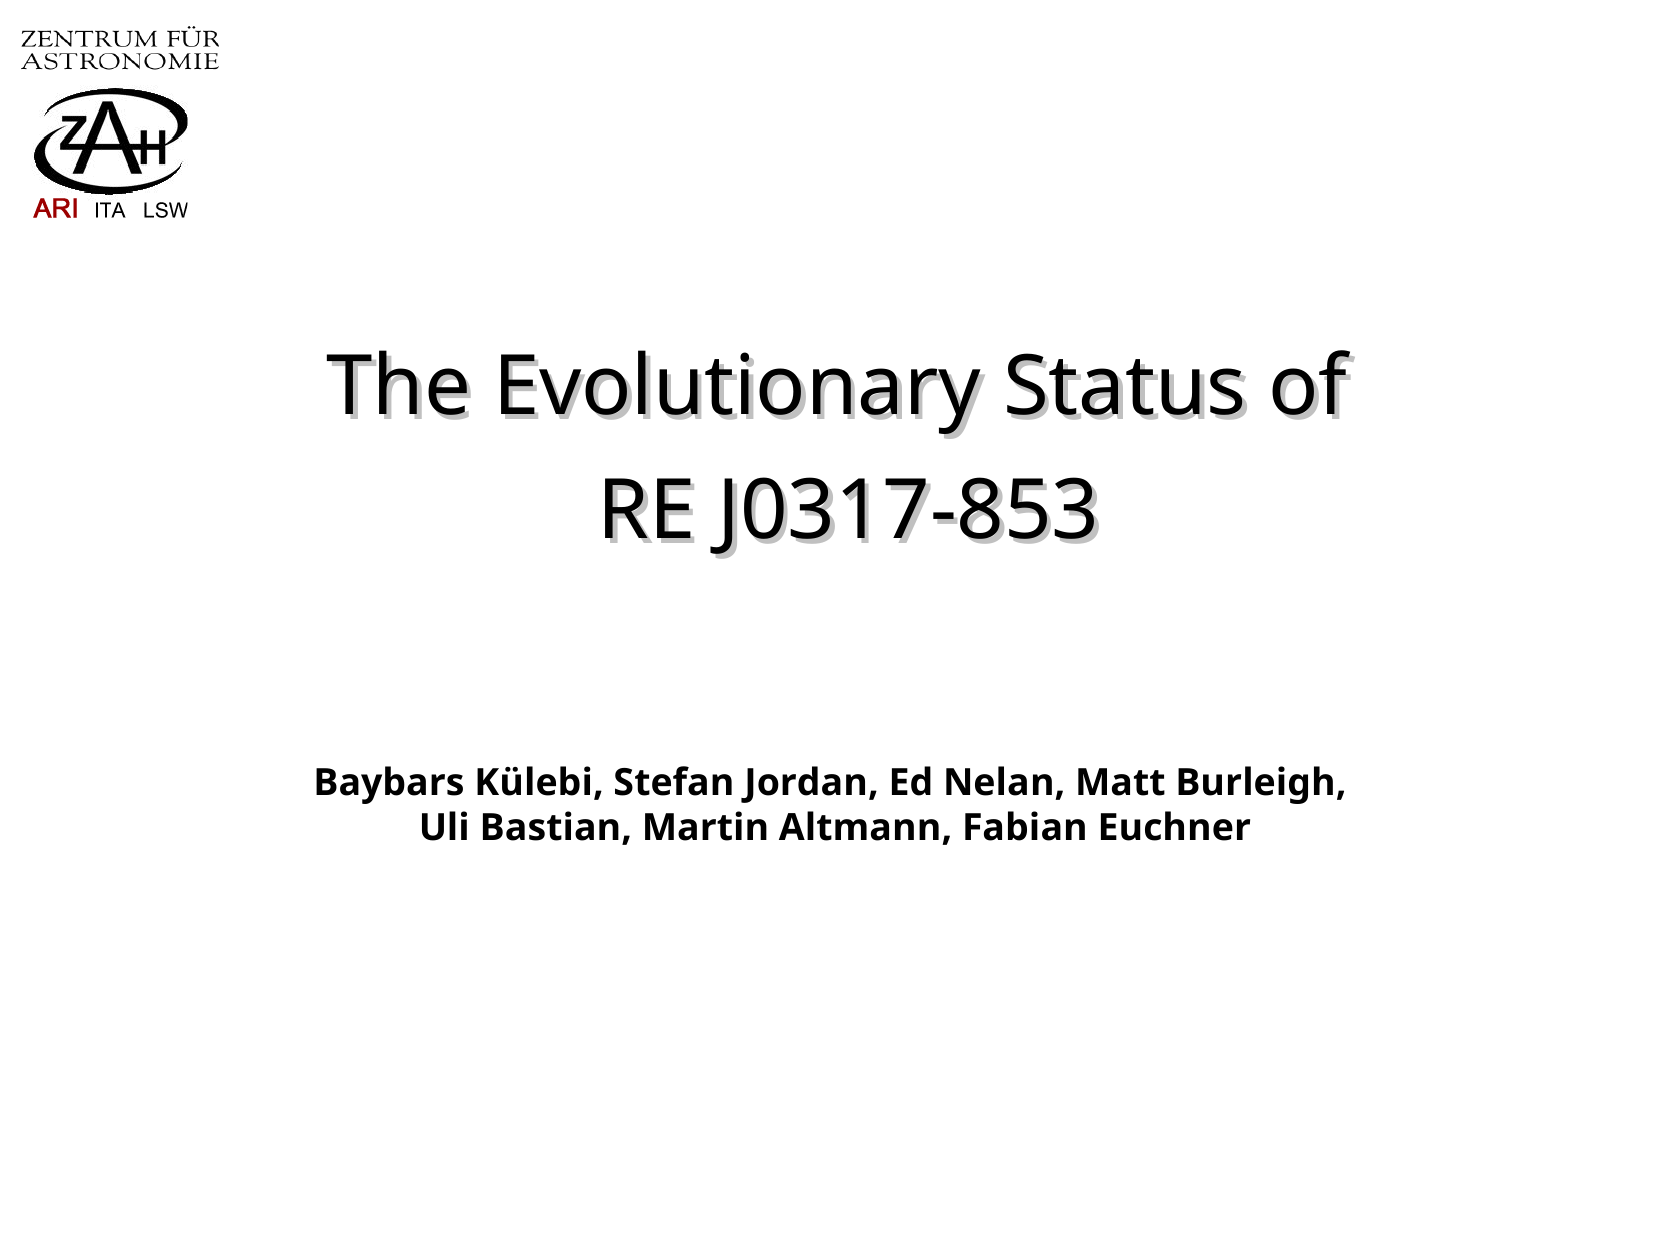

The Evolutionary Status of
RE J0317-853
Baybars Külebi, Stefan Jordan, Ed Nelan, Matt Burleigh,
Uli Bastian, Martin Altmann, Fabian Euchner